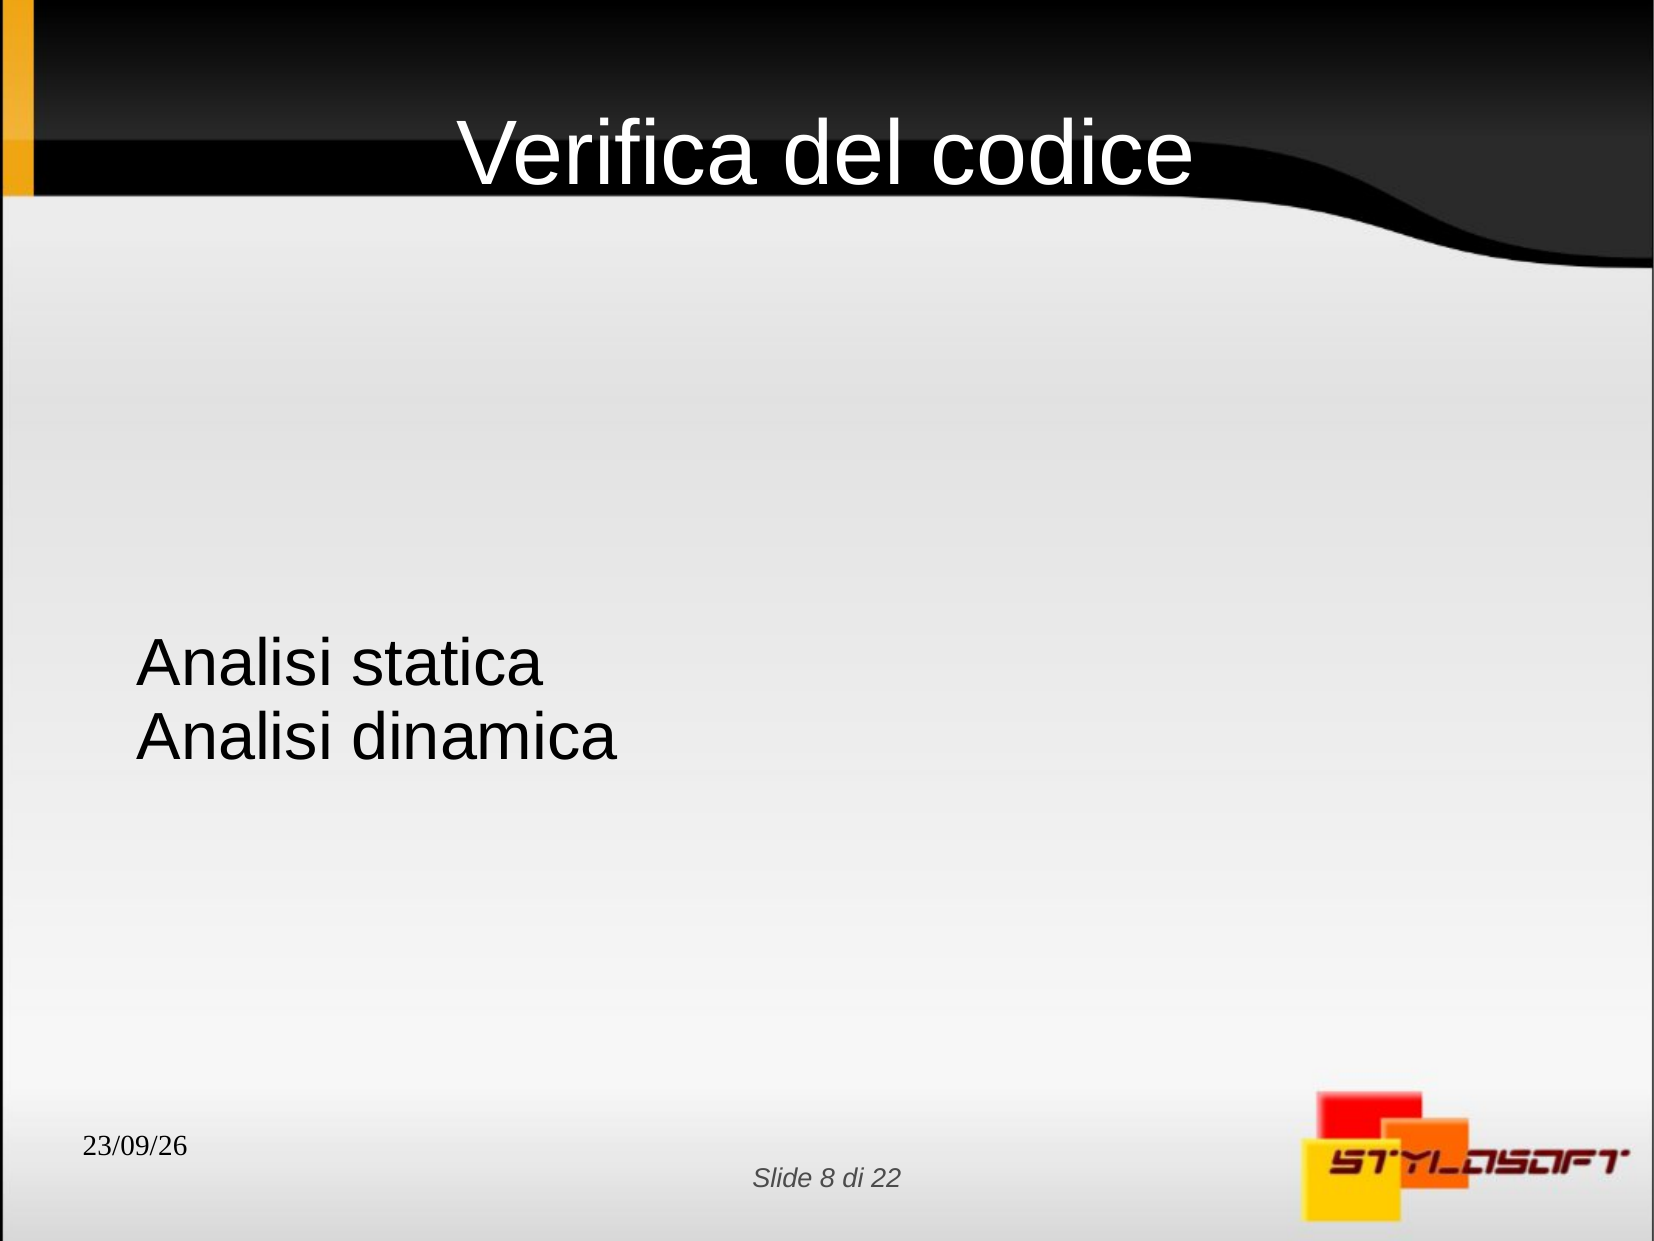

# Verifica del codice
 Analisi statica
 Analisi dinamica
Slide di 22